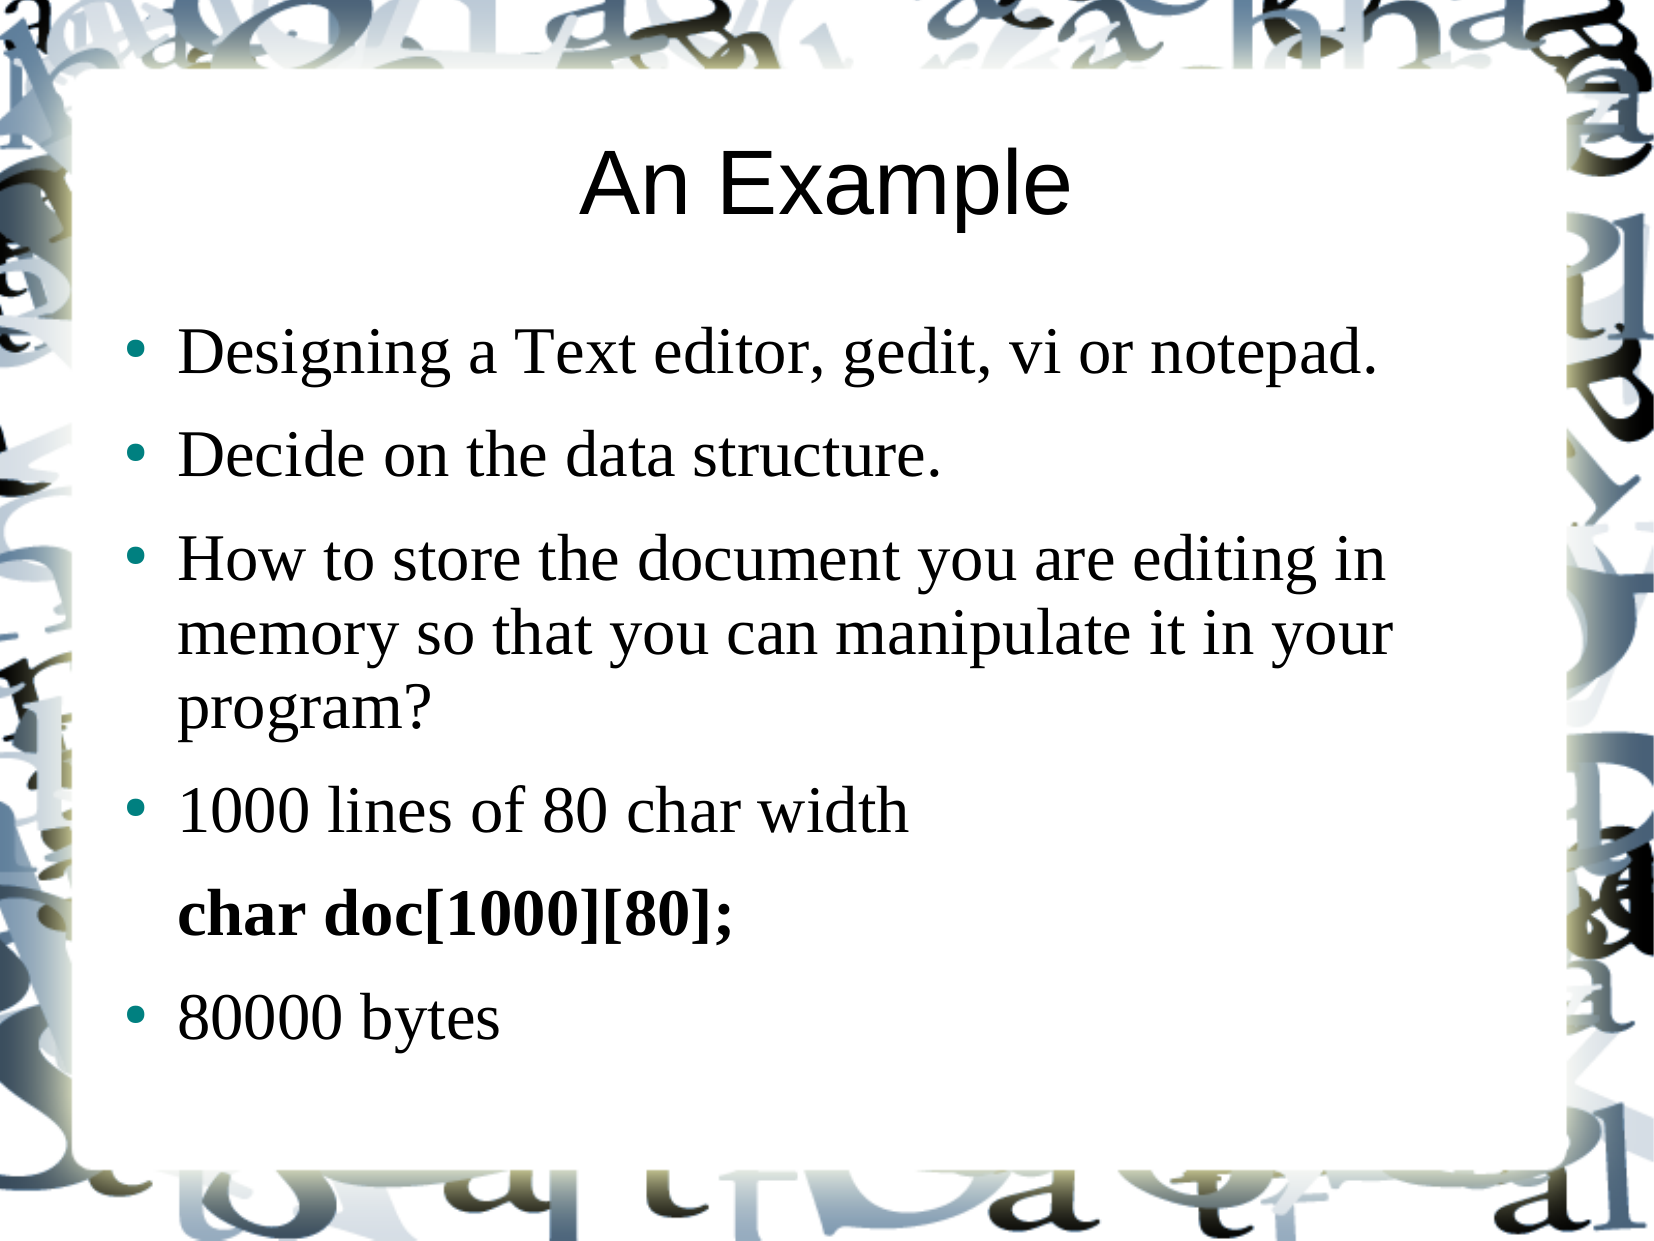

# An Example
Designing a Text editor, gedit, vi or notepad.
Decide on the data structure.
How to store the document you are editing in memory so that you can manipulate it in your program?
1000 lines of 80 char width
char doc[1000][80];
80000 bytes